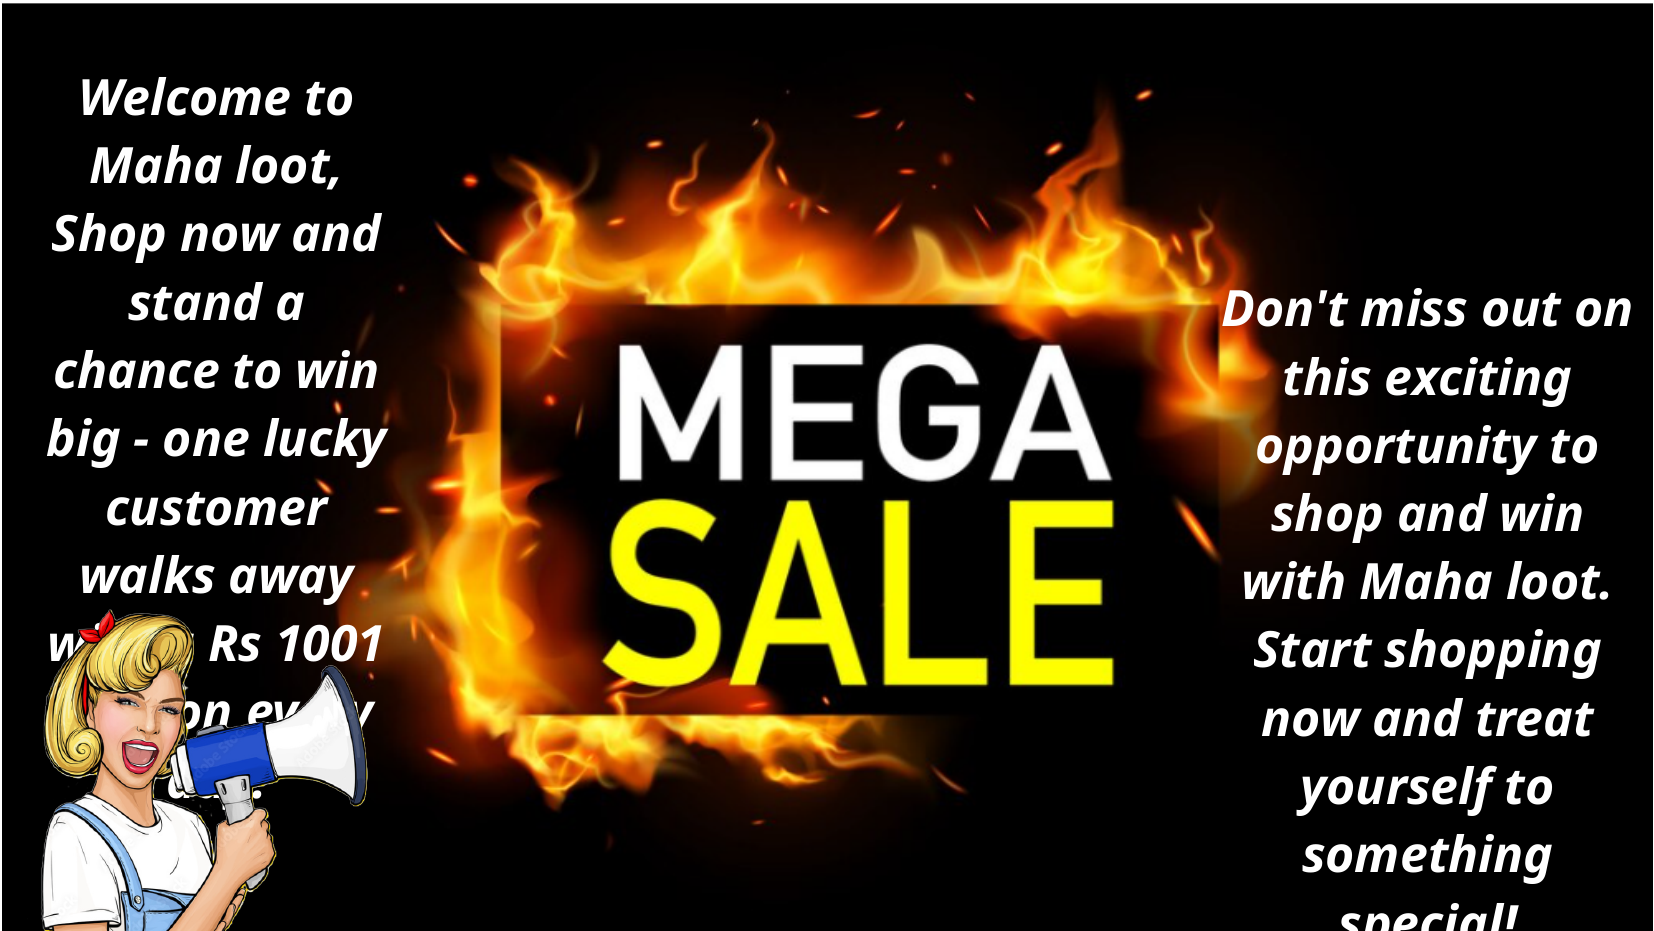

Win Rs 1001
#
Welcome to Maha loot, Shop now and stand a chance to win big - one lucky customer walks away with a Rs 1001 coupon every day!
Don't miss out on this exciting opportunity to shop and win with Maha loot. Start shopping now and treat yourself to something special!